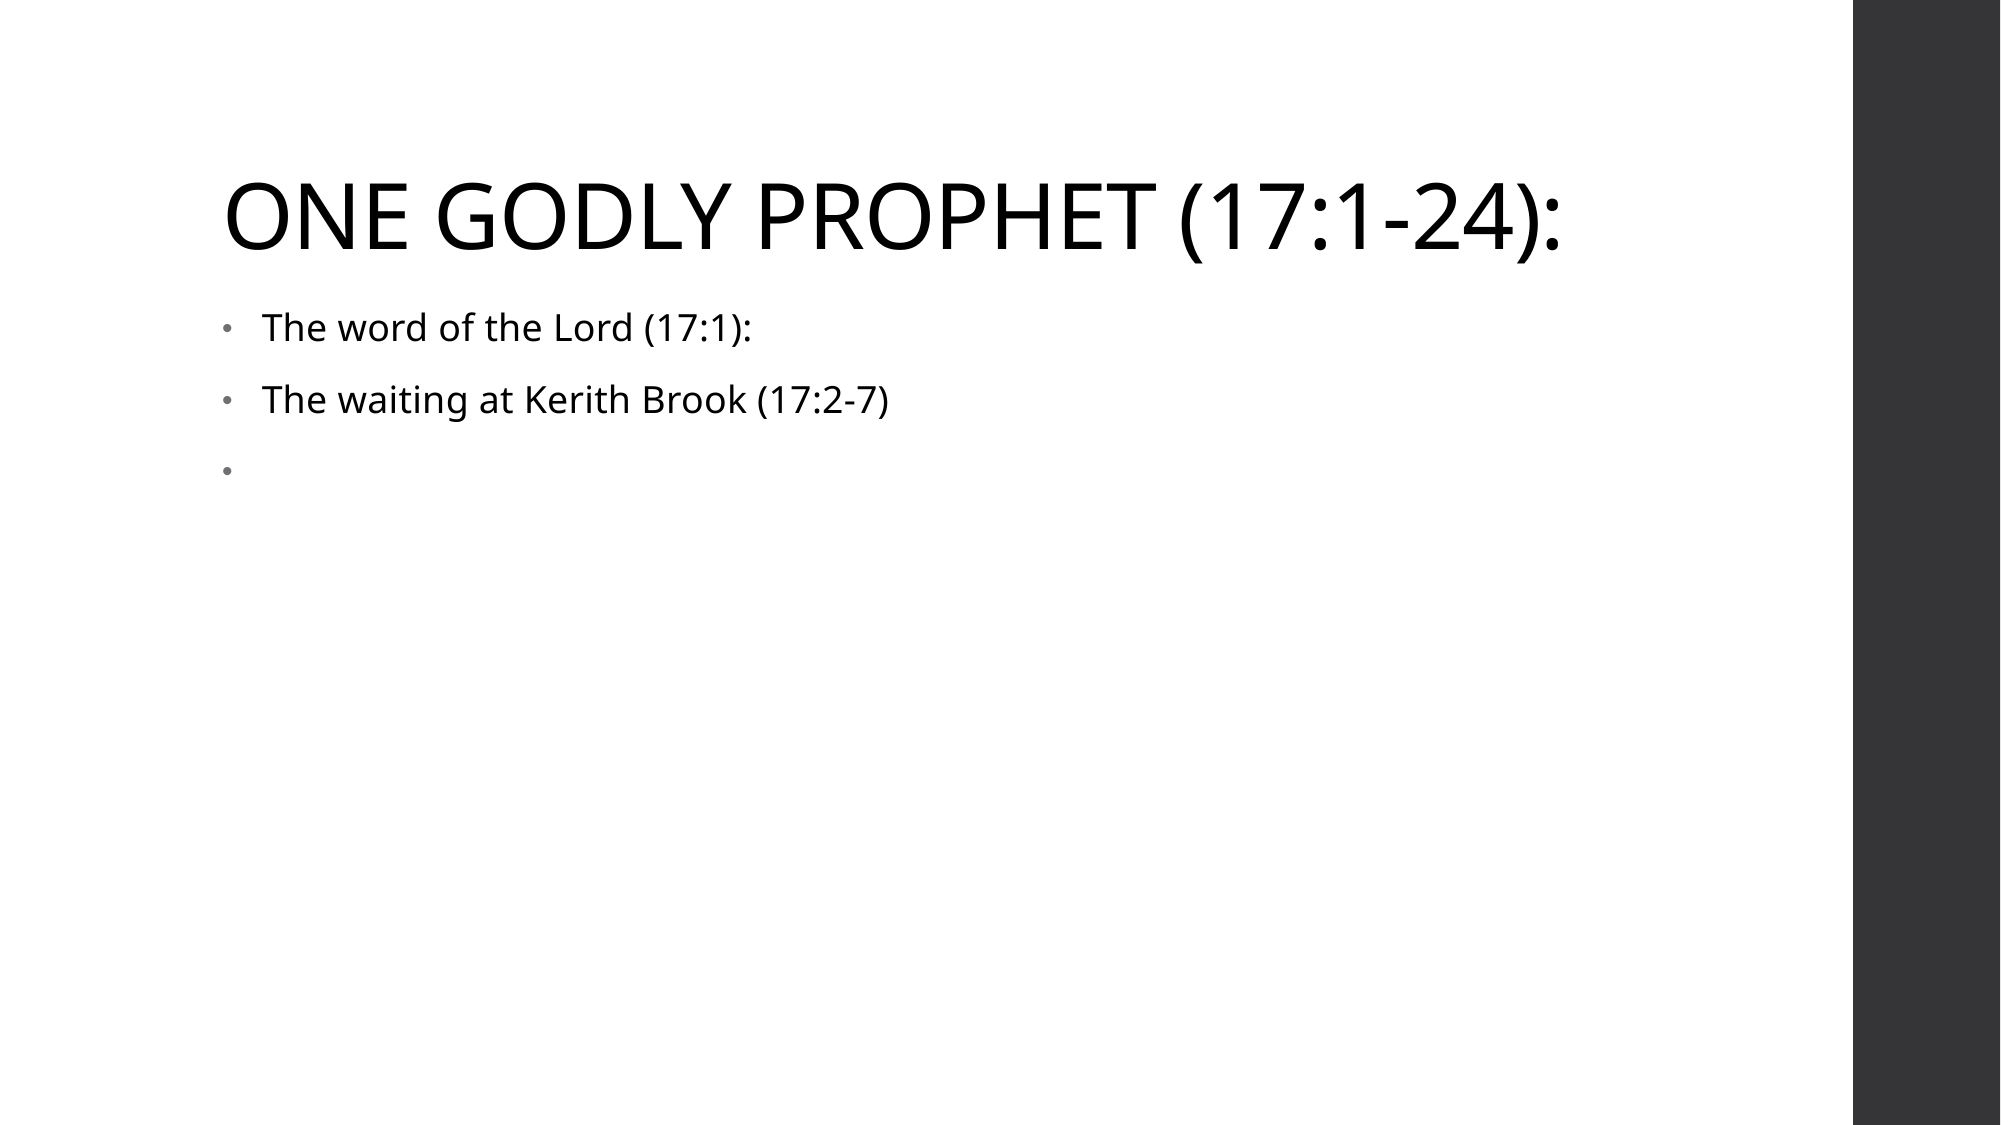

# ONE GODLY PROPHET (17:1-24):
 The word of the Lord (17:1):
 The waiting at Kerith Brook (17:2-7)